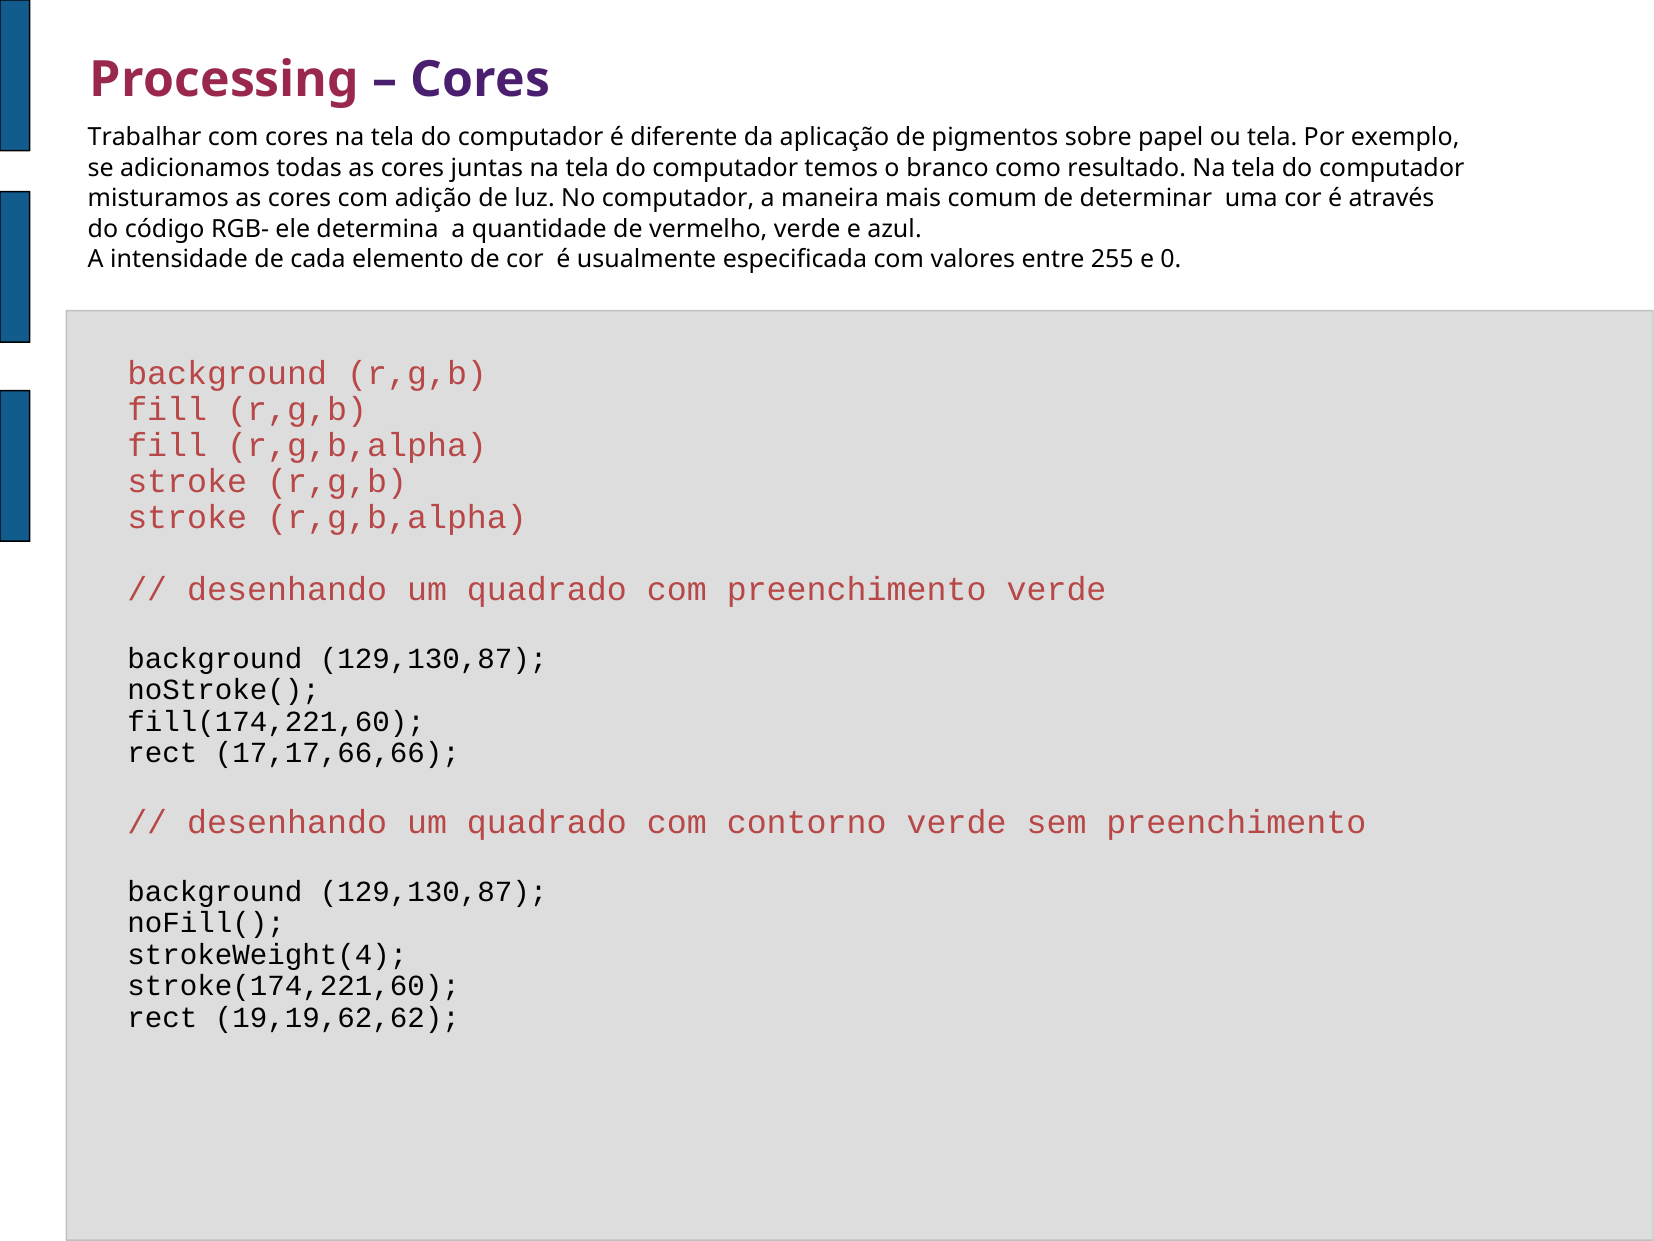

Processing – Cores
Trabalhar com cores na tela do computador é diferente da aplicação de pigmentos sobre papel ou tela. Por exemplo,
se adicionamos todas as cores juntas na tela do computador temos o branco como resultado. Na tela do computador
misturamos as cores com adição de luz. No computador, a maneira mais comum de determinar uma cor é através
do código RGB- ele determina a quantidade de vermelho, verde e azul.
A intensidade de cada elemento de cor é usualmente especificada com valores entre 255 e 0.
background (r,g,b)
fill (r,g,b)
fill (r,g,b,alpha)
stroke (r,g,b)
stroke (r,g,b,alpha)
// desenhando um quadrado com preenchimento verde
background (129,130,87);
noStroke();
fill(174,221,60);
rect (17,17,66,66);
// desenhando um quadrado com contorno verde sem preenchimento
background (129,130,87);
noFill();
strokeWeight(4);
stroke(174,221,60);
rect (19,19,62,62);